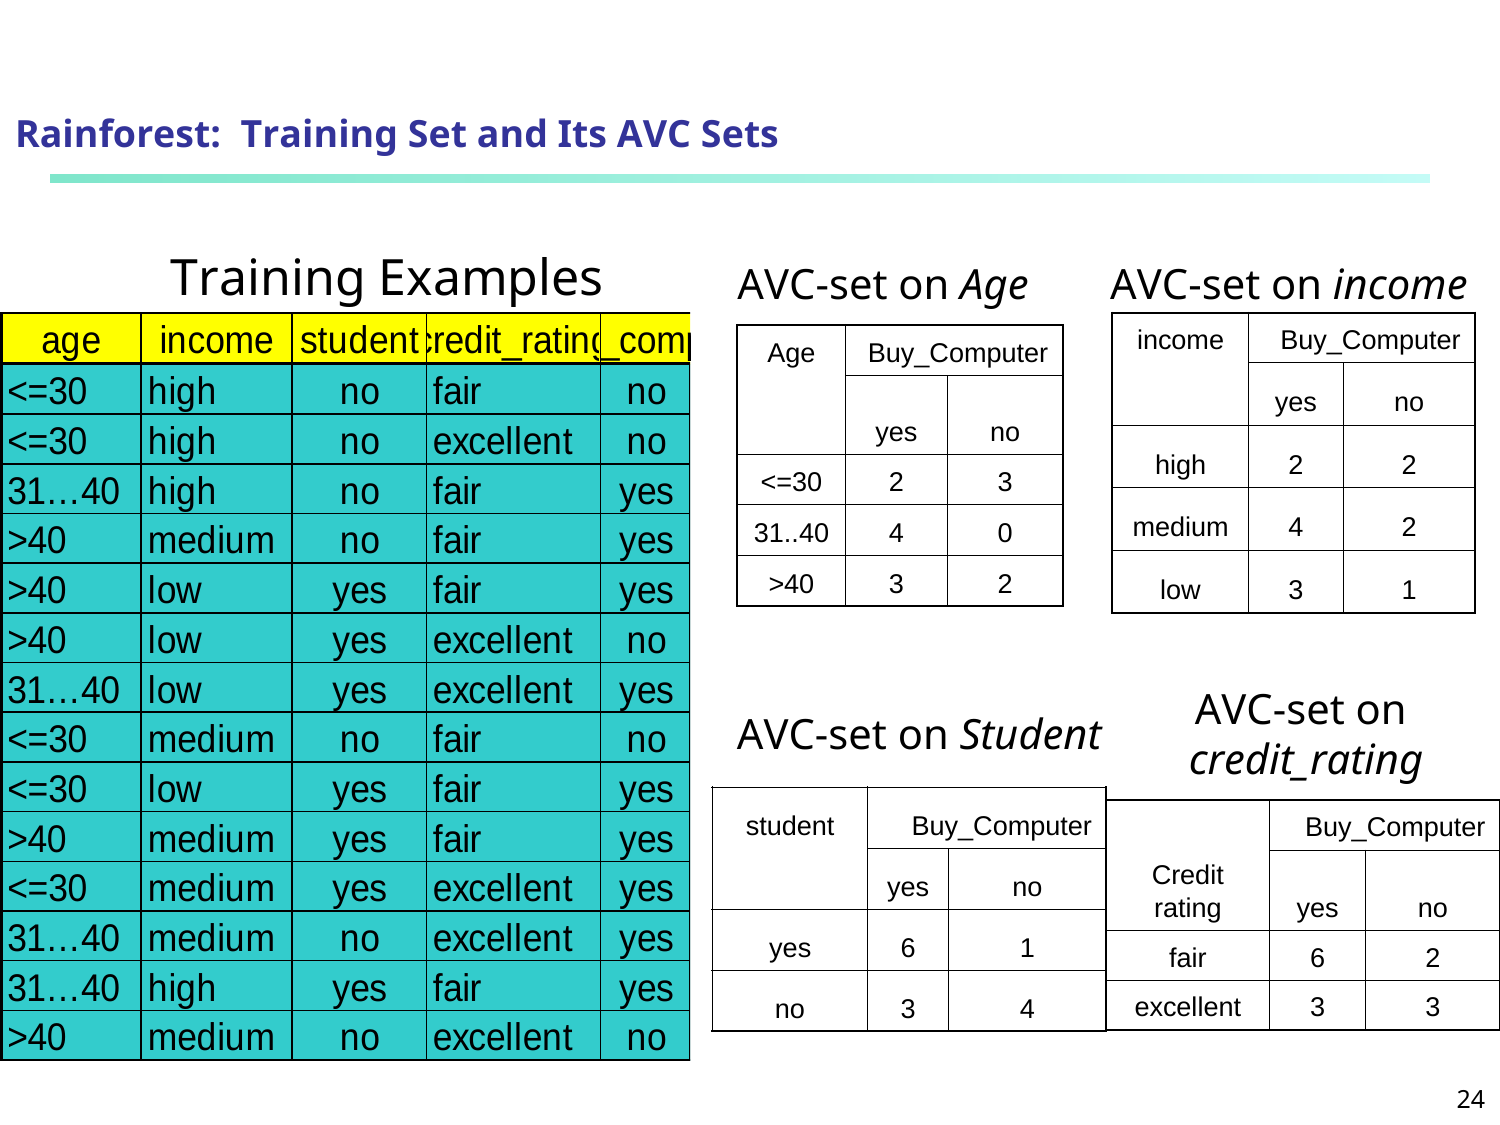

# Rainforest: Training Set and Its AVC Sets
Training Examples
AVC-set on Age
AVC-set on income
| income | Buy\_Computer | |
| --- | --- | --- |
| | yes | no |
| high | 2 | 2 |
| medium | 4 | 2 |
| low | 3 | 1 |
| Age | Buy\_Computer | |
| --- | --- | --- |
| | yes | no |
| <=30 | 2 | 3 |
| 31..40 | 4 | 0 |
| >40 | 3 | 2 |
AVC-set on
credit_rating
AVC-set on Student
| student | Buy\_Computer | |
| --- | --- | --- |
| | yes | no |
| yes | 6 | 1 |
| no | 3 | 4 |
| Credit rating | Buy\_Computer | |
| --- | --- | --- |
| | yes | no |
| fair | 6 | 2 |
| excellent | 3 | 3 |